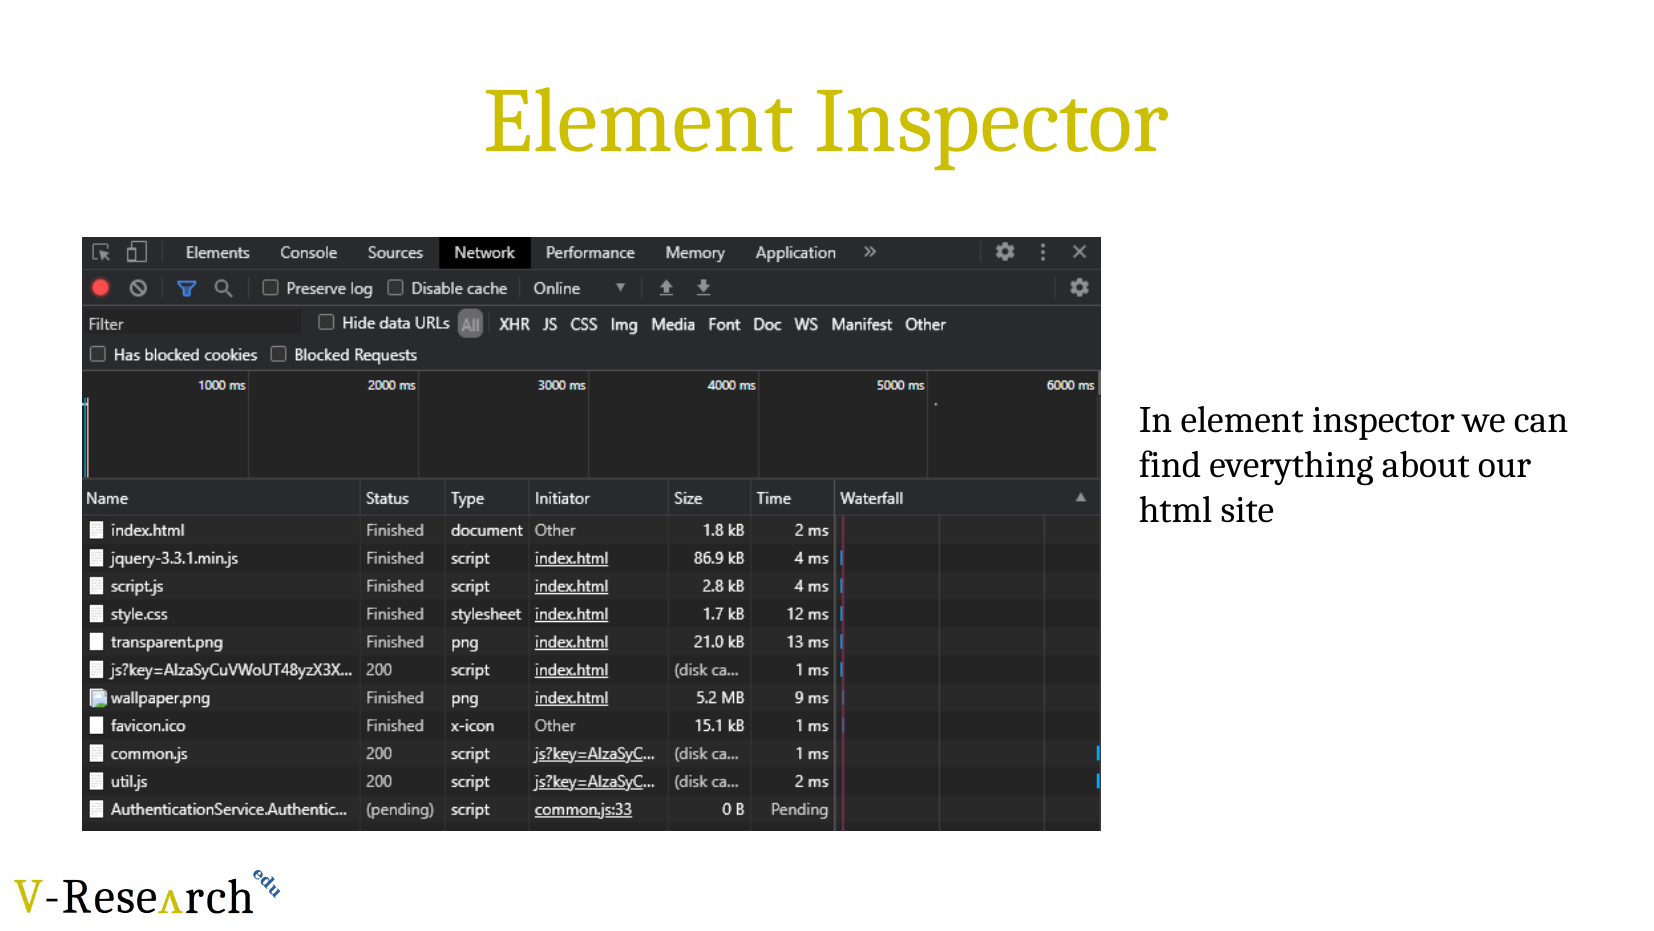

# Element Inspector
In element inspector we can find everything about our html site
edu